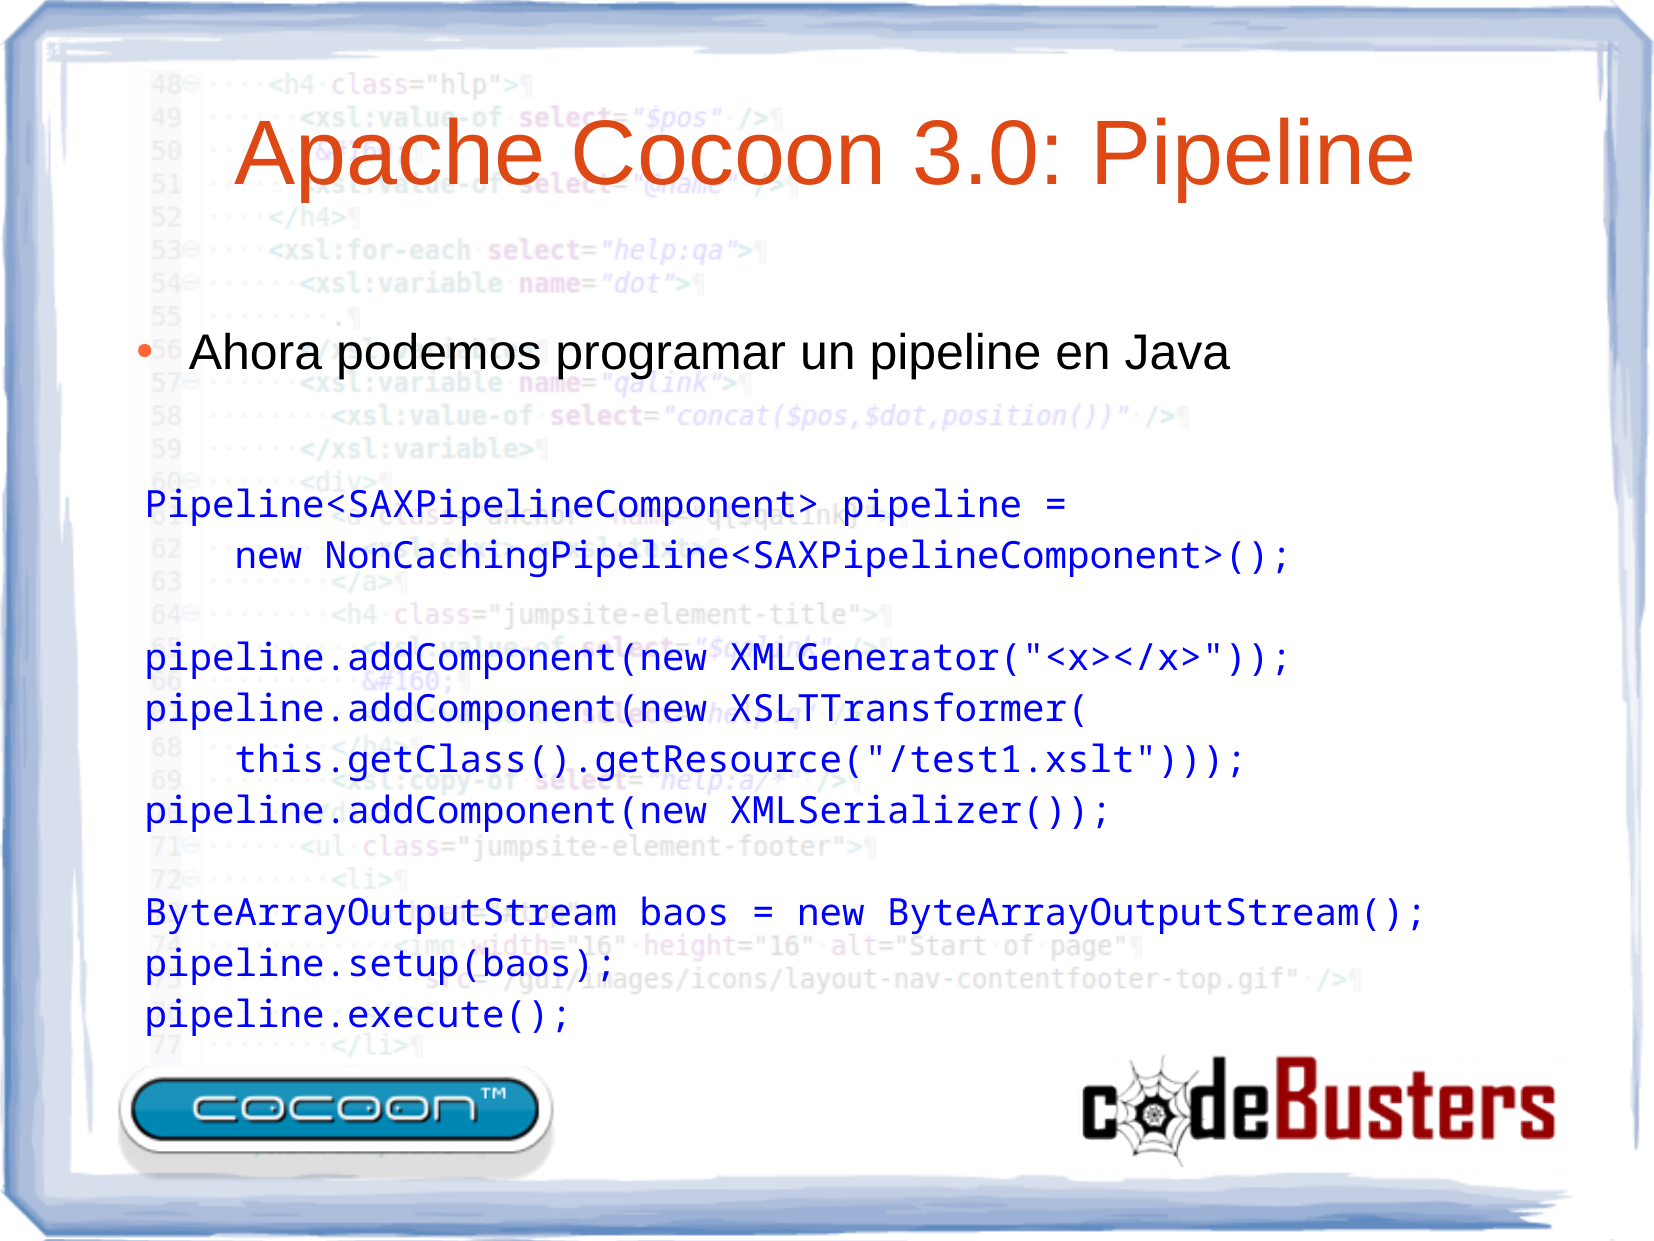

# Apache Cocoon 3.0: Pipeline
Ahora podemos programar un pipeline en Java
Pipeline<SAXPipelineComponent> pipeline =
 new NonCachingPipeline<SAXPipelineComponent>();
pipeline.addComponent(new XMLGenerator("<x></x>"));
pipeline.addComponent(new XSLTTransformer(
 this.getClass().getResource("/test1.xslt")));
pipeline.addComponent(new XMLSerializer());
ByteArrayOutputStream baos = new ByteArrayOutputStream();
pipeline.setup(baos);
pipeline.execute();